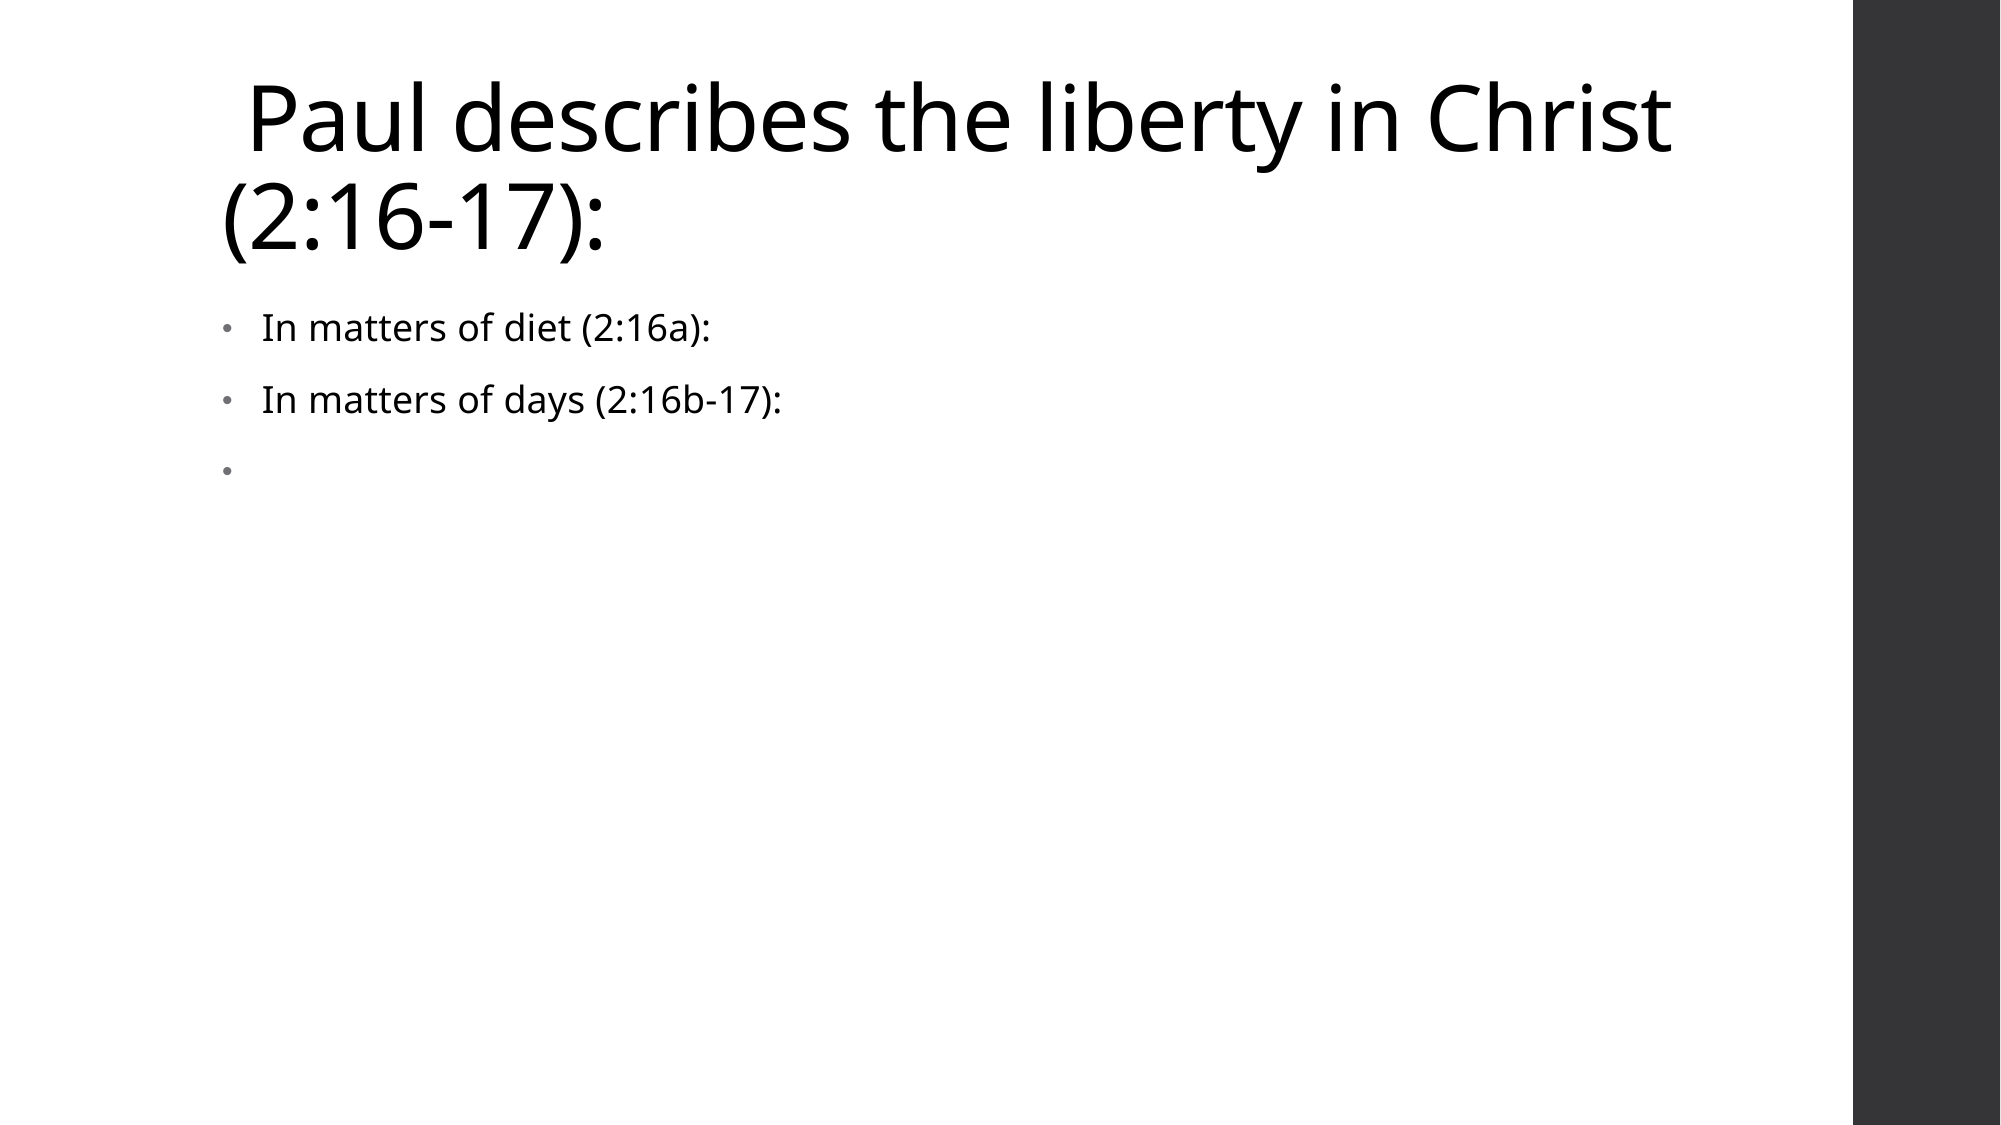

# Paul describes the liberty in Christ (2:16-17):
 In matters of diet (2:16a):
 In matters of days (2:16b-17):